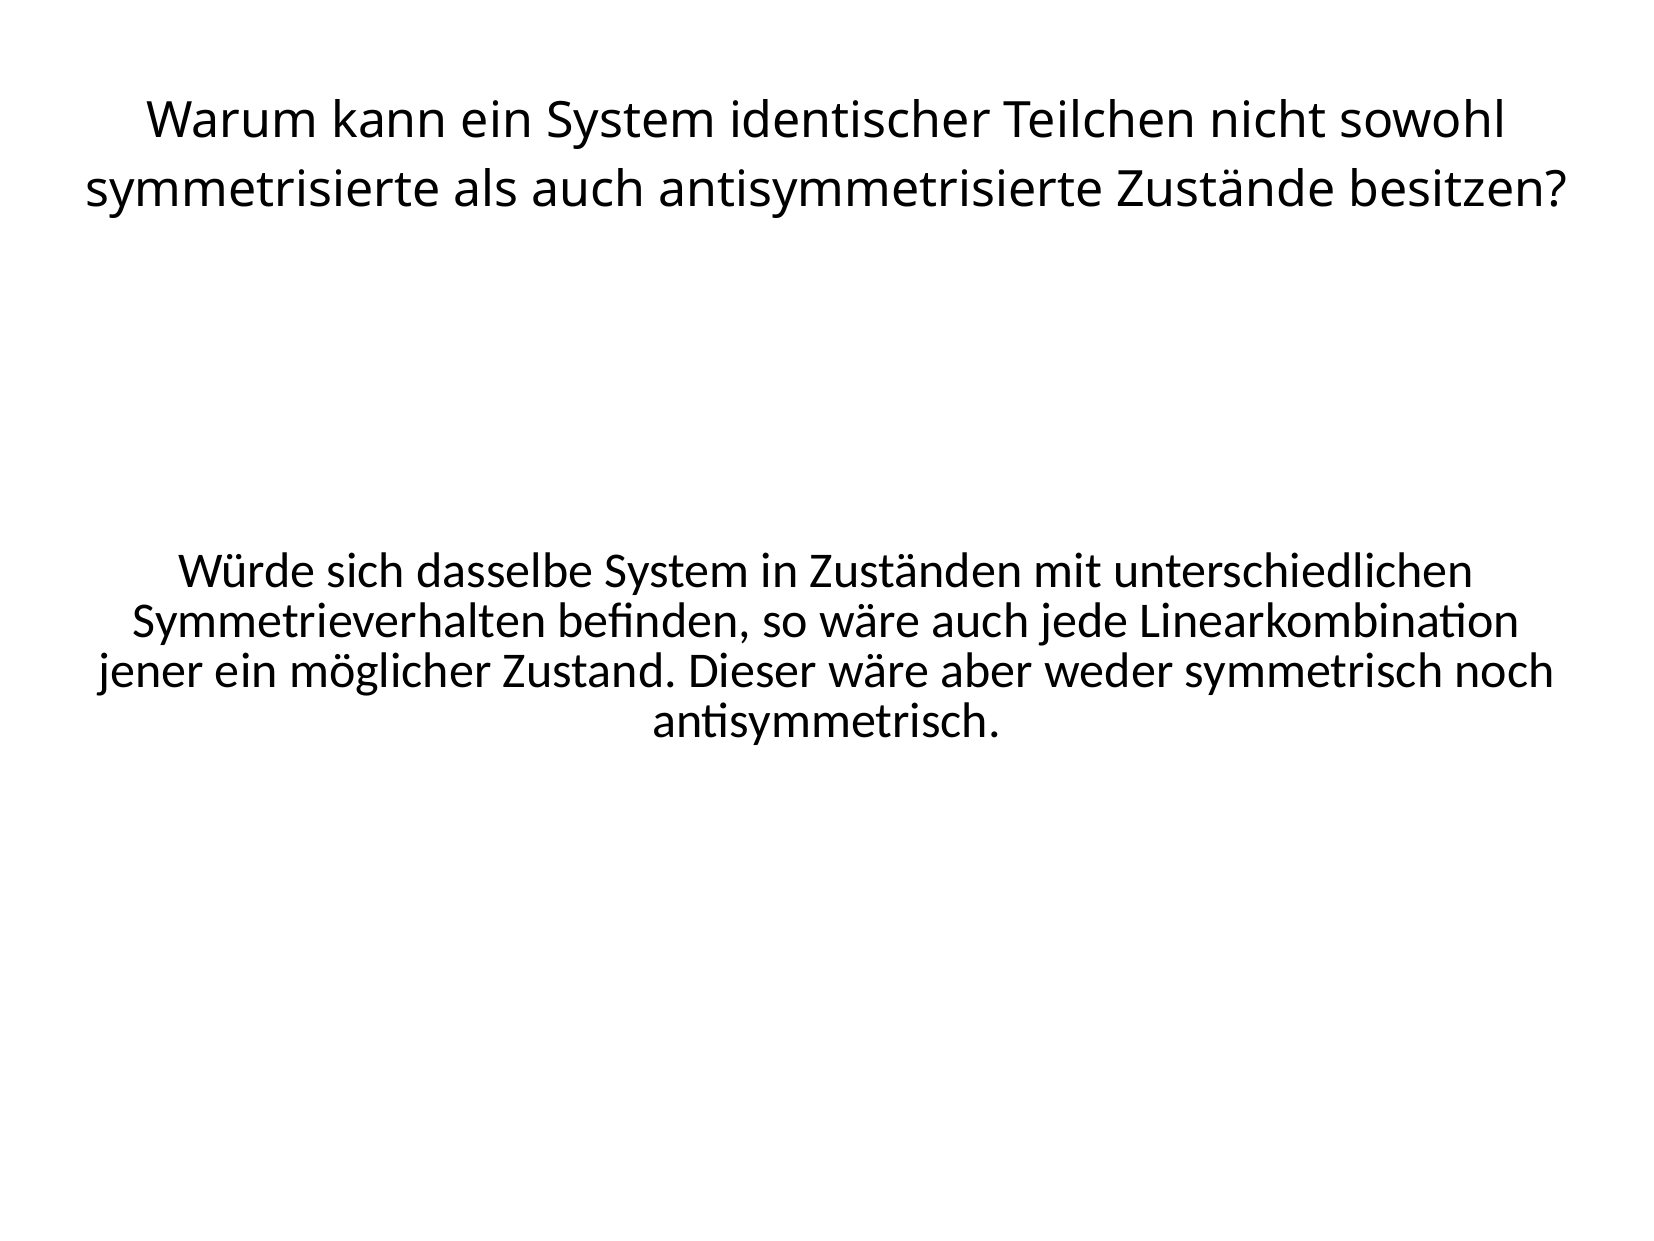

# Warum kann ein System identischer Teilchen nicht sowohl symmetrisierte als auch antisymmetrisierte Zustände besitzen?
Würde sich dasselbe System in Zuständen mit unterschiedlichen Symmetrieverhalten befinden, so wäre auch jede Linearkombination jener ein möglicher Zustand. Dieser wäre aber weder symmetrisch noch antisymmetrisch.